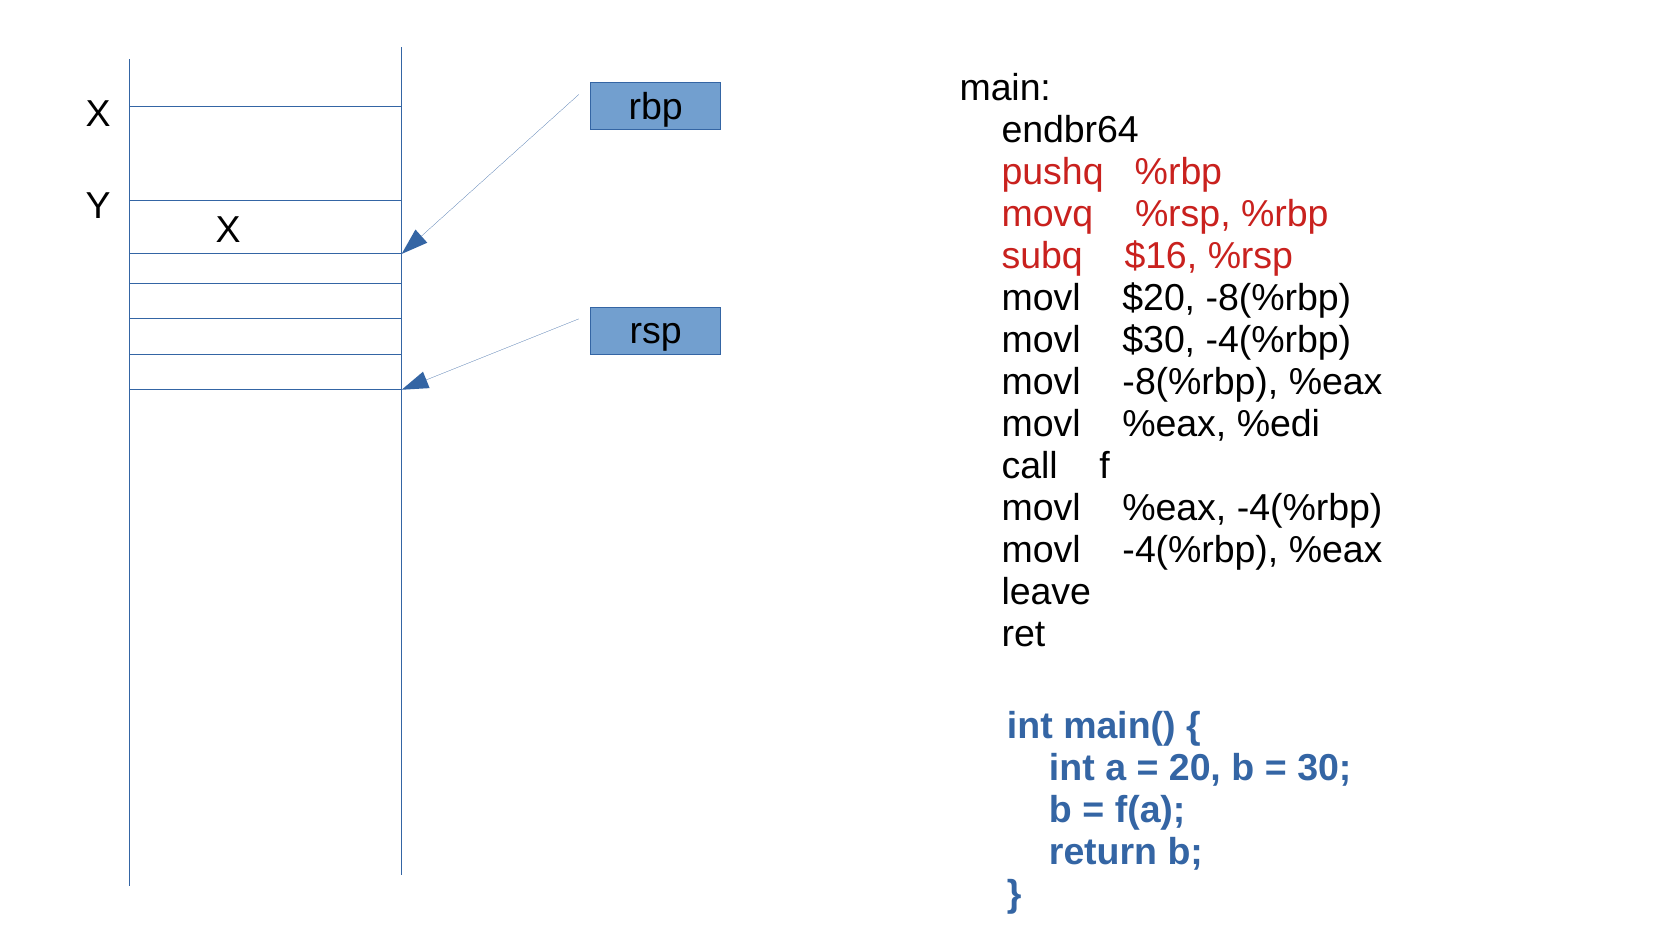

main:
 endbr64
 pushq %rbp
 movq %rsp, %rbp
 subq $16, %rsp
 movl $20, -8(%rbp)
 movl $30, -4(%rbp)
 movl -8(%rbp), %eax
 movl %eax, %edi
 call f
 movl %eax, -4(%rbp)
 movl -4(%rbp), %eax
 leave
 ret
ebp
rbp
X
Y
X
rsp
int main() {
 int a = 20, b = 30;
 b = f(a);
 return b;
}